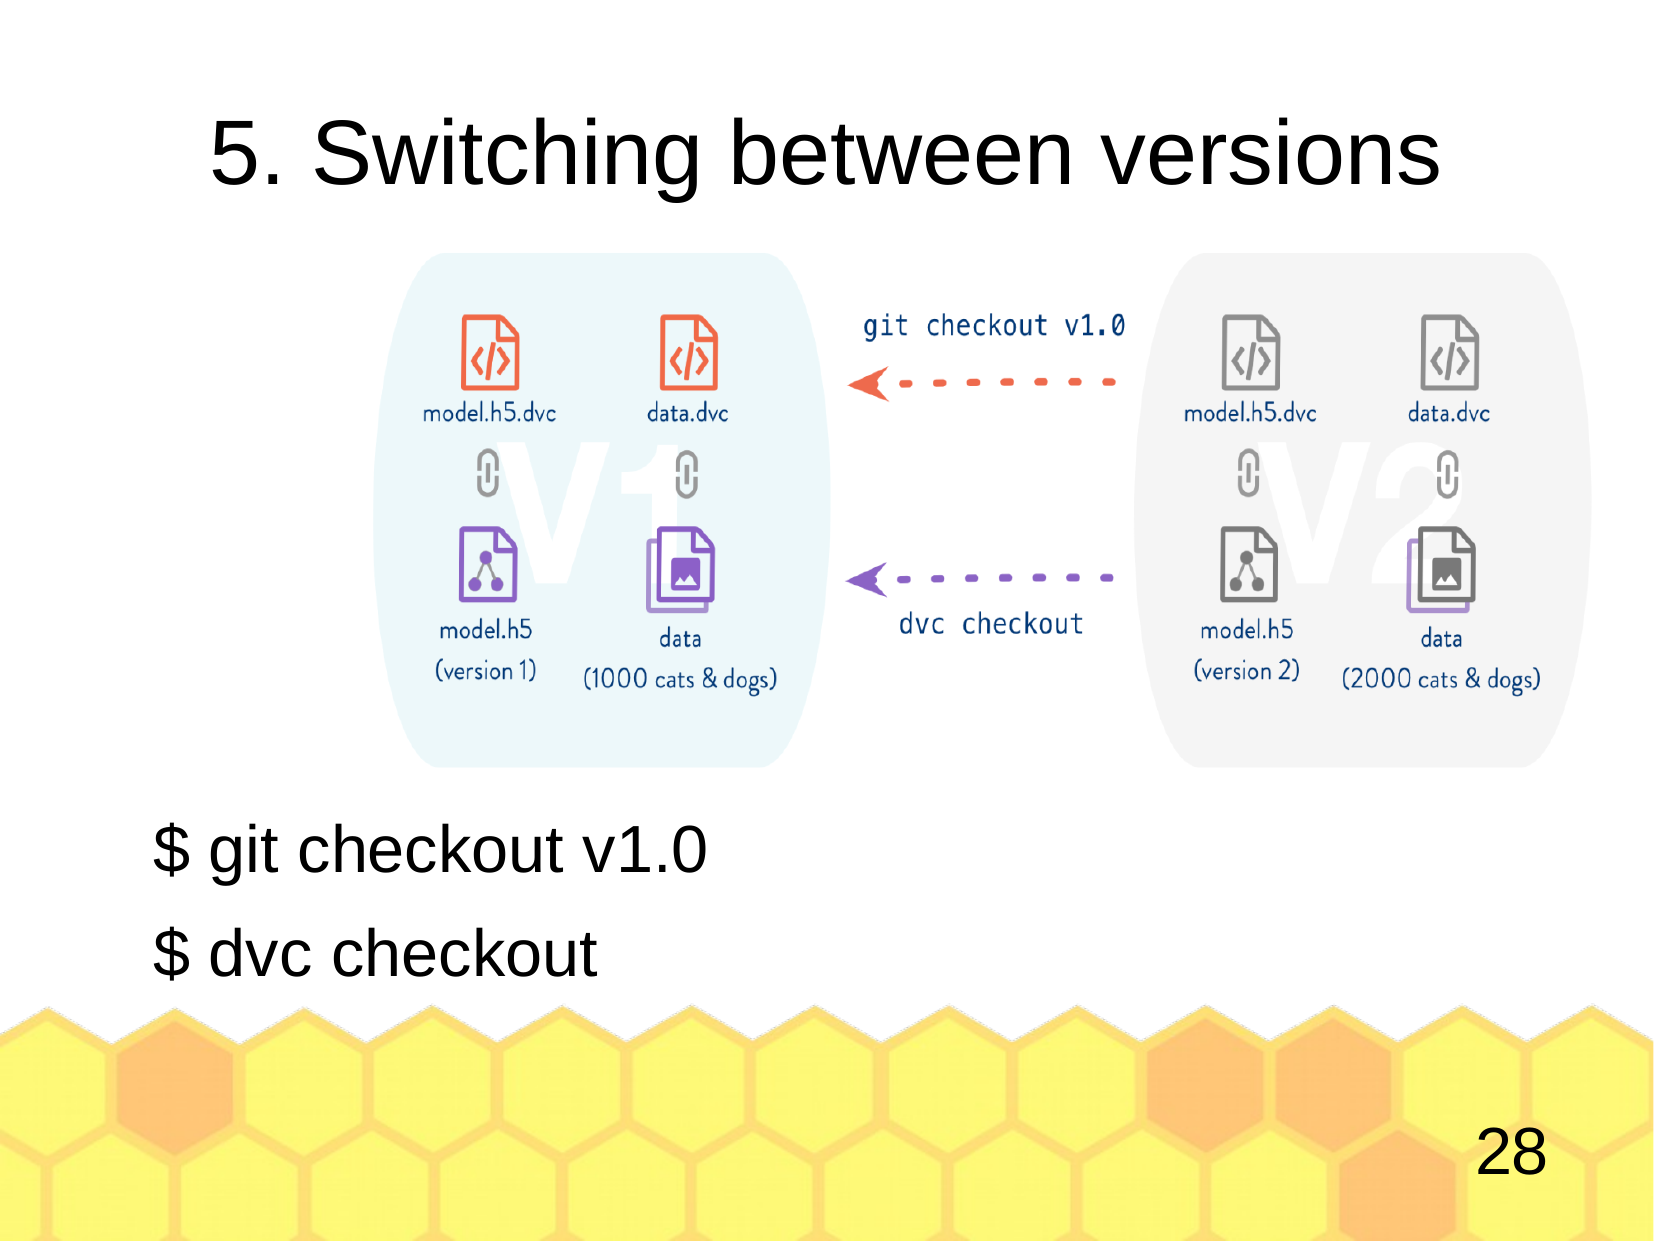

# 5. Switching between versions
$ git checkout v1.0
$ dvc checkout
28